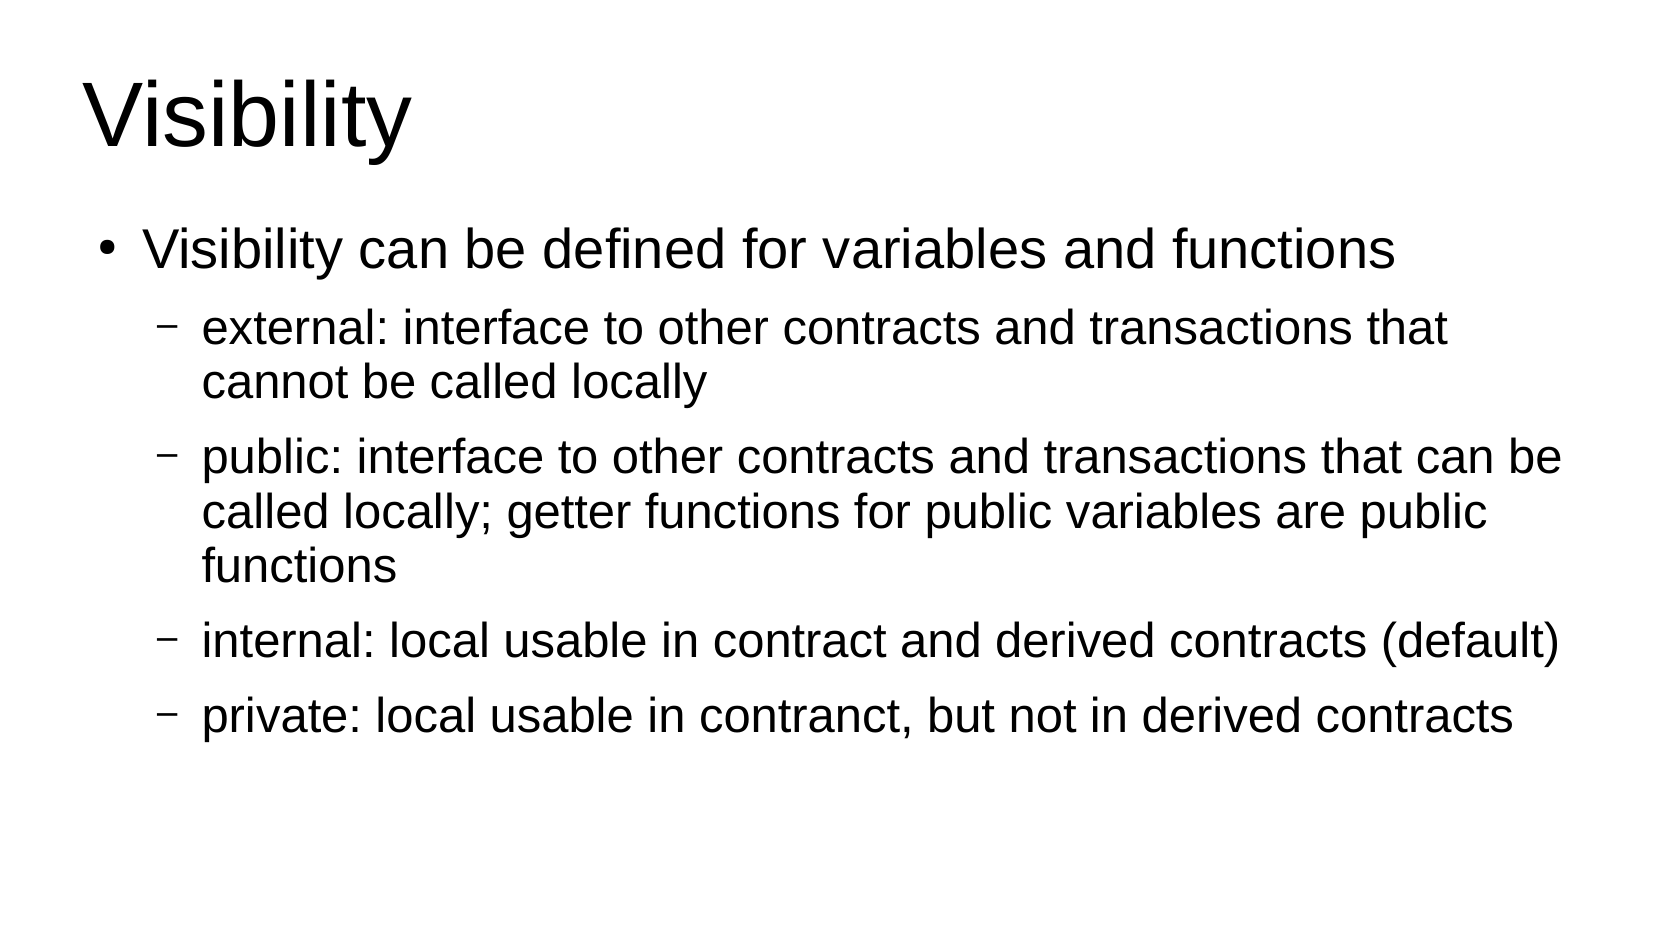

# Visibility
Visibility can be defined for variables and functions
external: interface to other contracts and transactions that cannot be called locally
public: interface to other contracts and transactions that can be called locally; getter functions for public variables are public functions
internal: local usable in contract and derived contracts (default)
private: local usable in contranct, but not in derived contracts